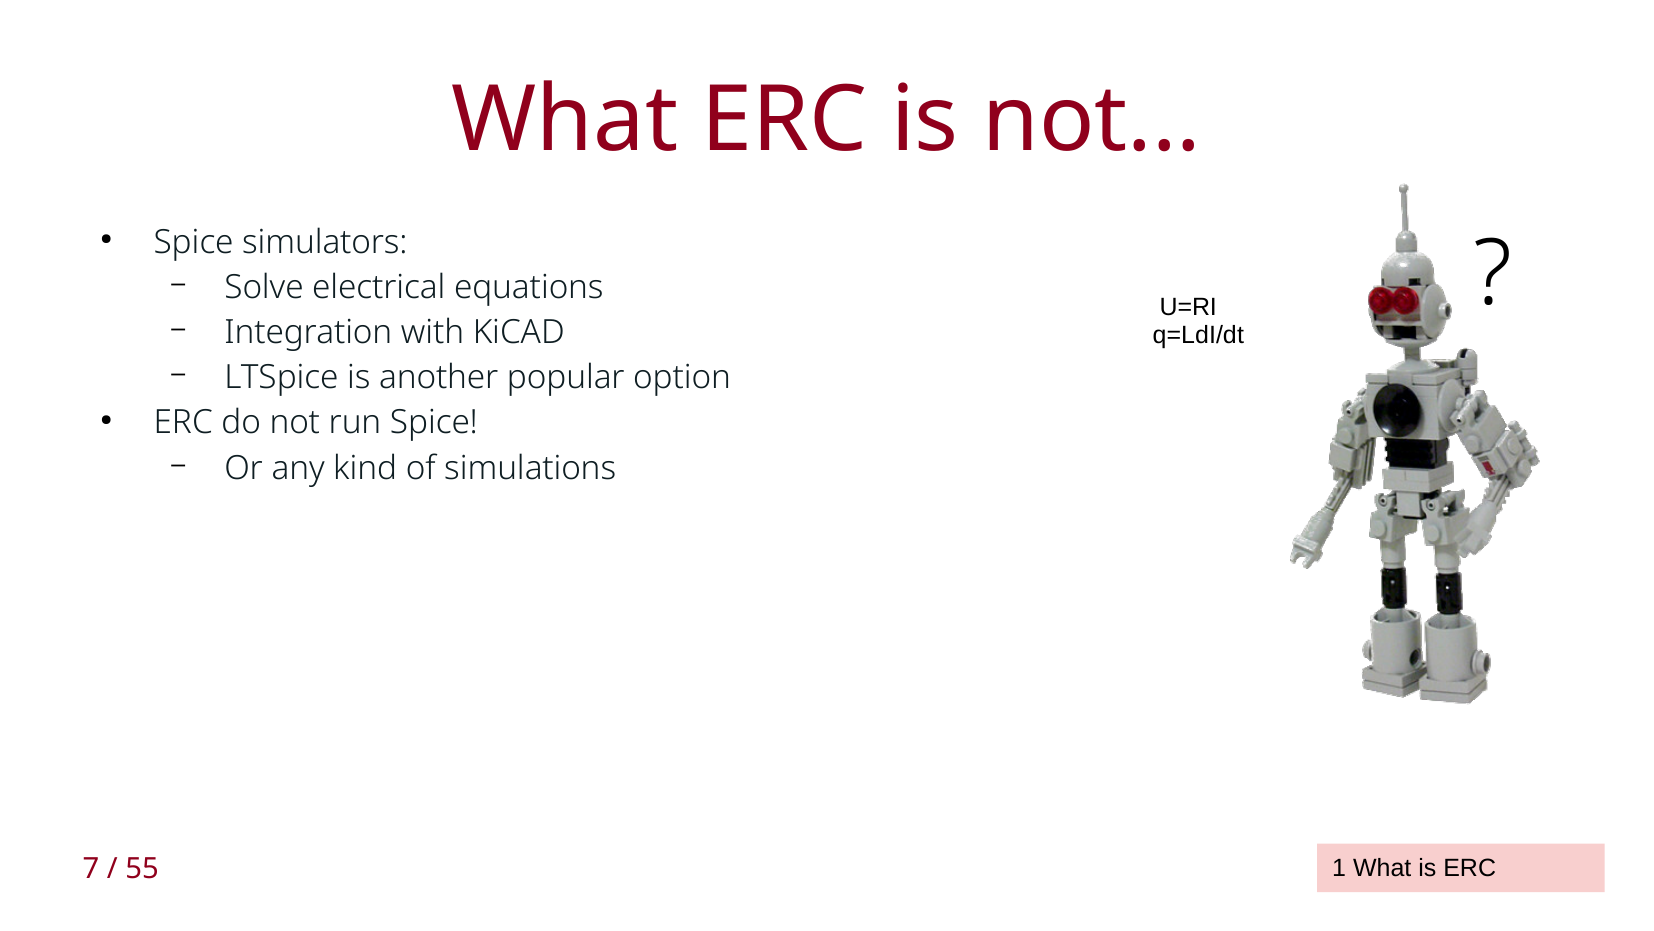

# What ERC is not...
?
Spice simulators:
Solve electrical equations
Integration with KiCAD
LTSpice is another popular option
ERC do not run Spice!
Or any kind of simulations
 U=RI
q=LdI/dt
1 What is ERC
7